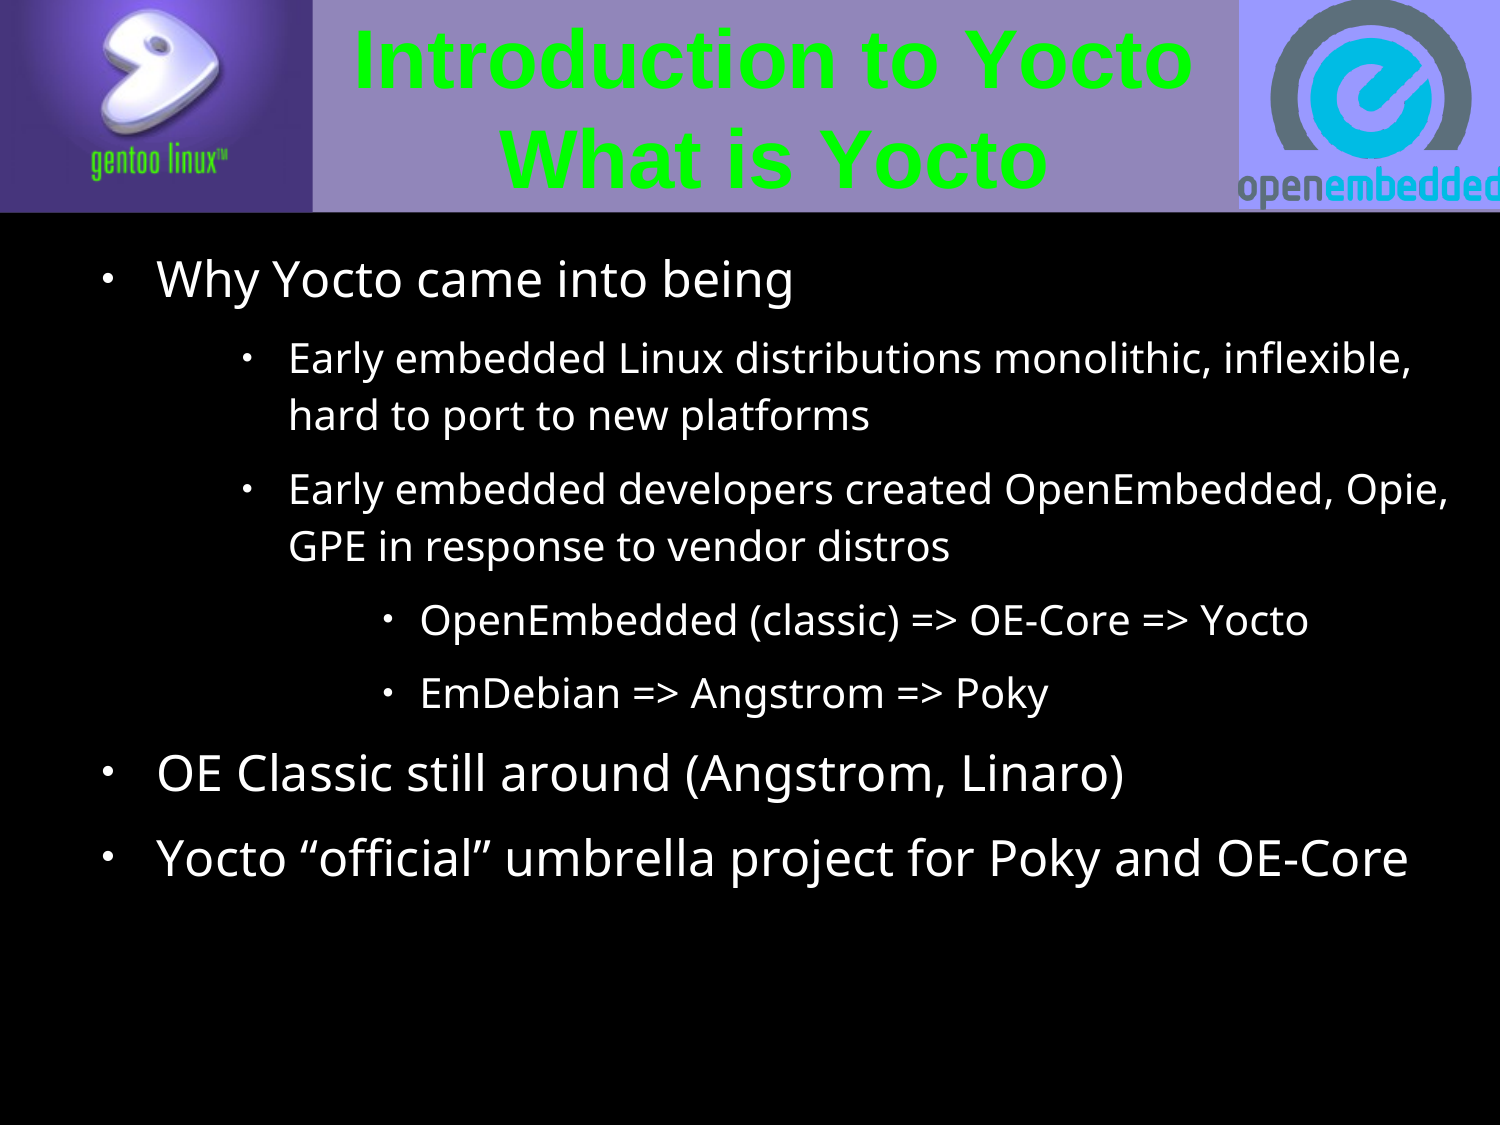

# Introduction to Yocto What is Yocto
Why Yocto came into being
Early embedded Linux distributions monolithic, inflexible, hard to port to new platforms
Early embedded developers created OpenEmbedded, Opie, GPE in response to vendor distros
OpenEmbedded (classic) => OE-Core => Yocto
EmDebian => Angstrom => Poky
OE Classic still around (Angstrom, Linaro)
Yocto “official” umbrella project for Poky and OE-Core